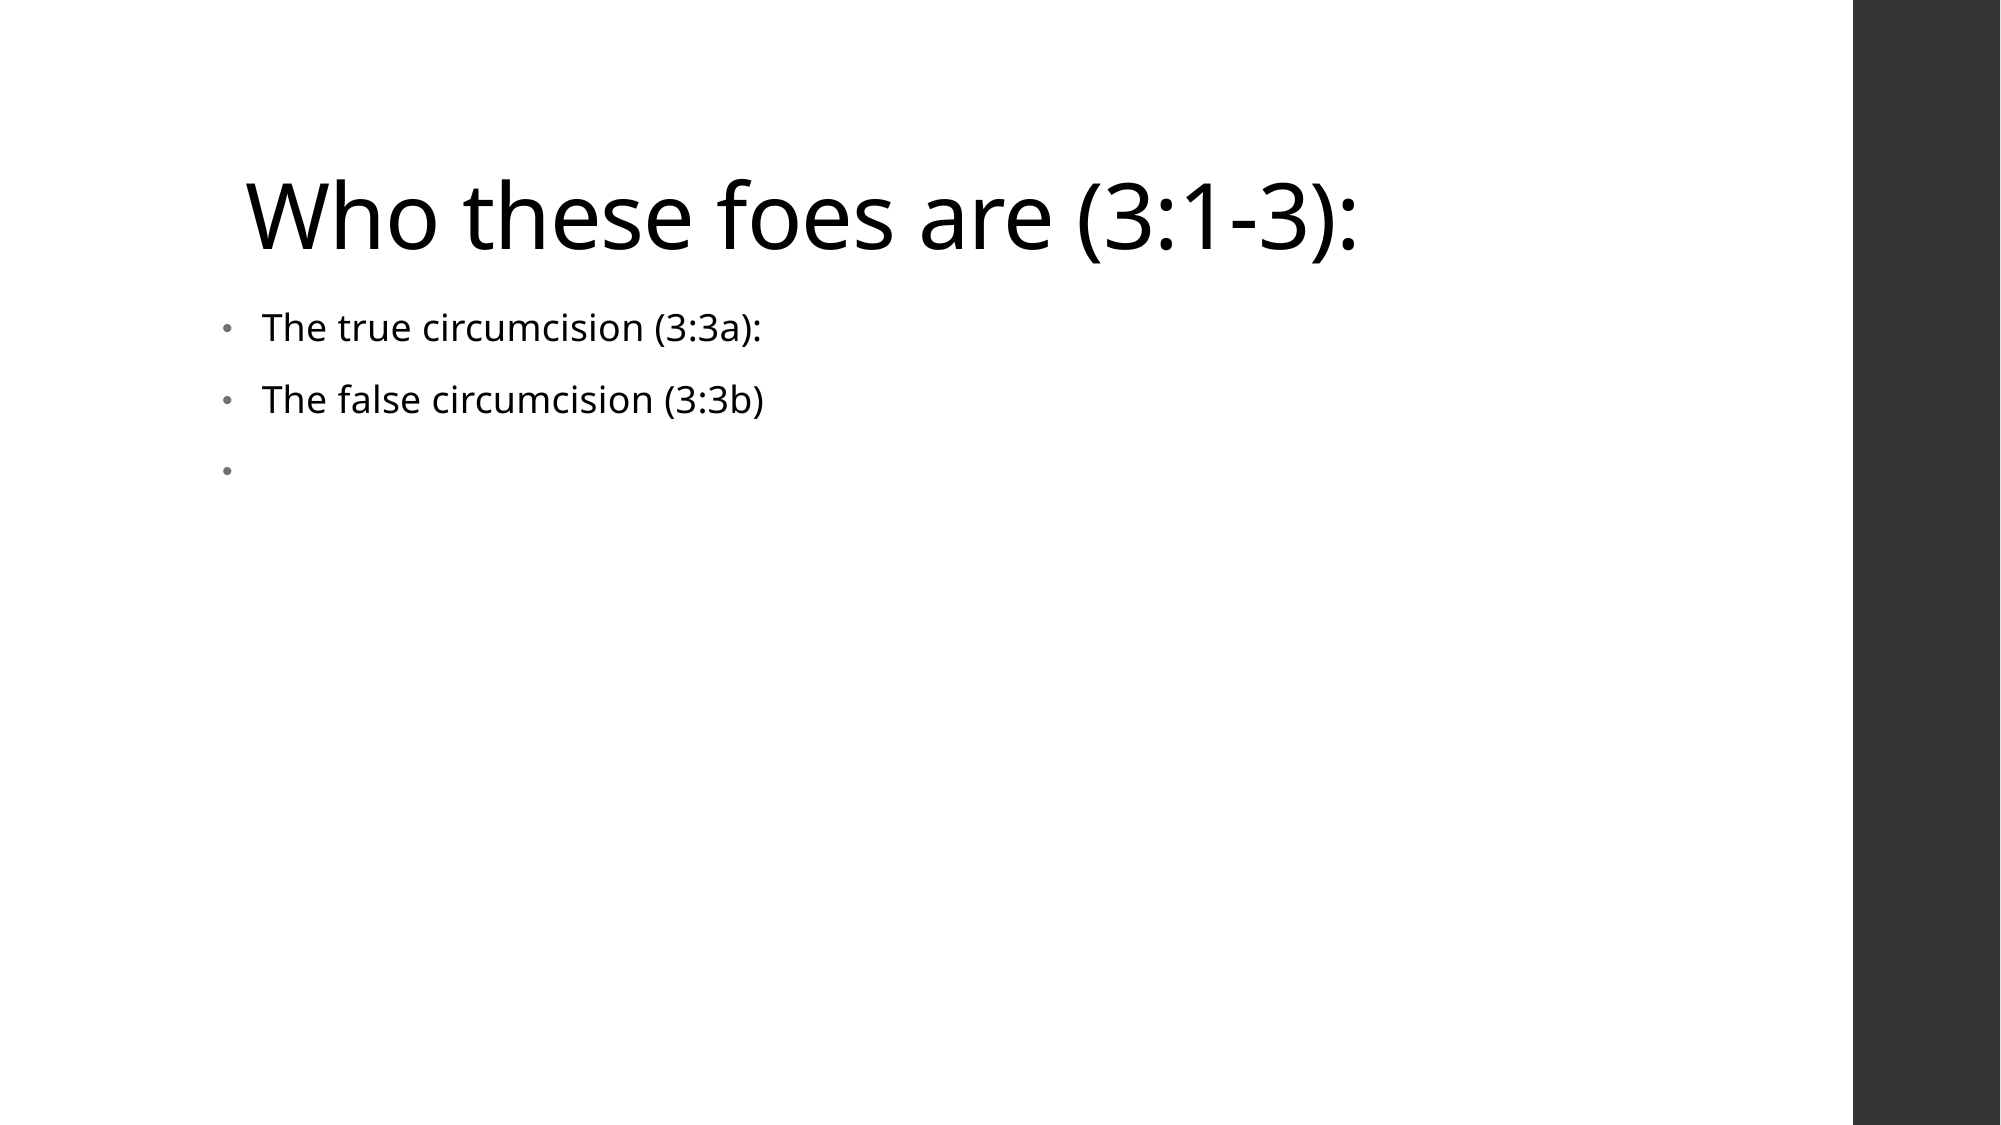

# Who these foes are (3:1-3):
 The true circumcision (3:3a):
 The false circumcision (3:3b)